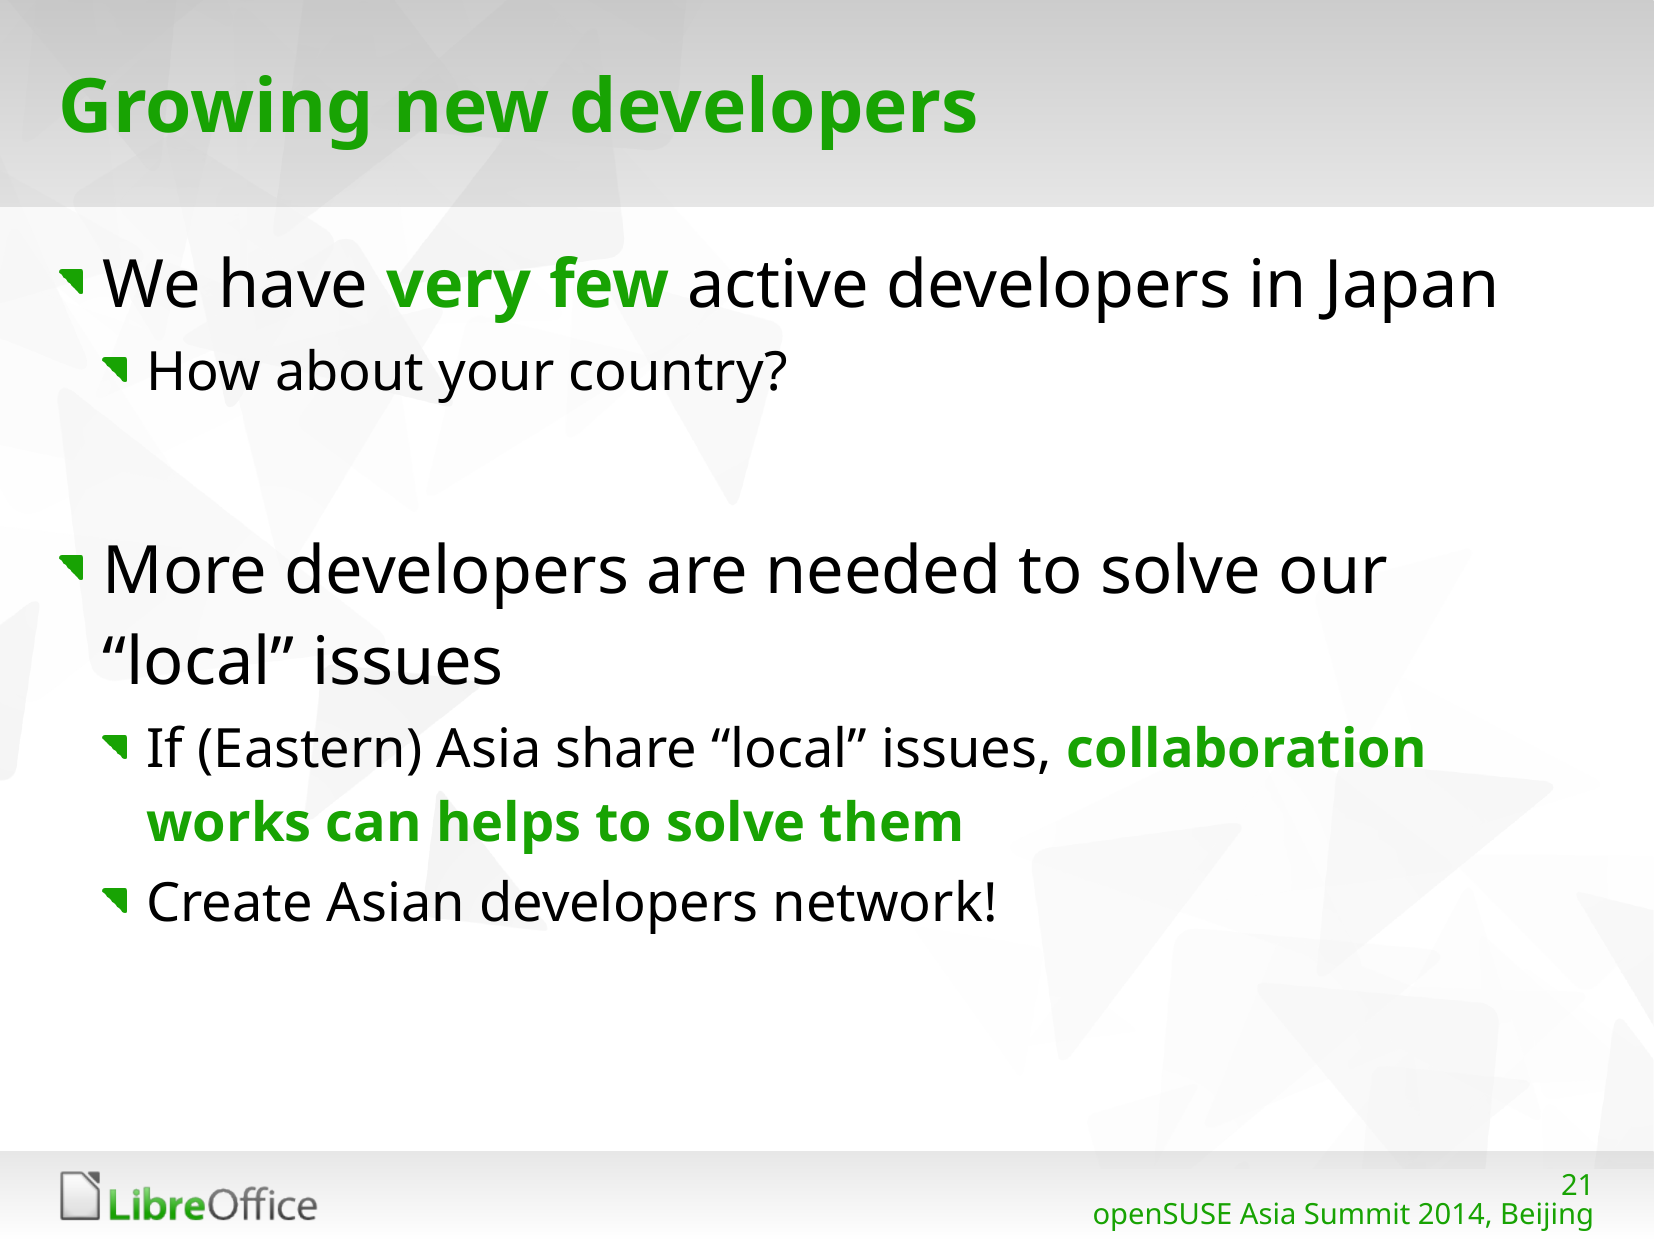

# Growing new developers
We have very few active developers in Japan
How about your country?
More developers are needed to solve our “local” issues
If (Eastern) Asia share “local” issues, collaboration works can helps to solve them
Create Asian developers network!
21
openSUSE Asia Summit 2014, Beijing